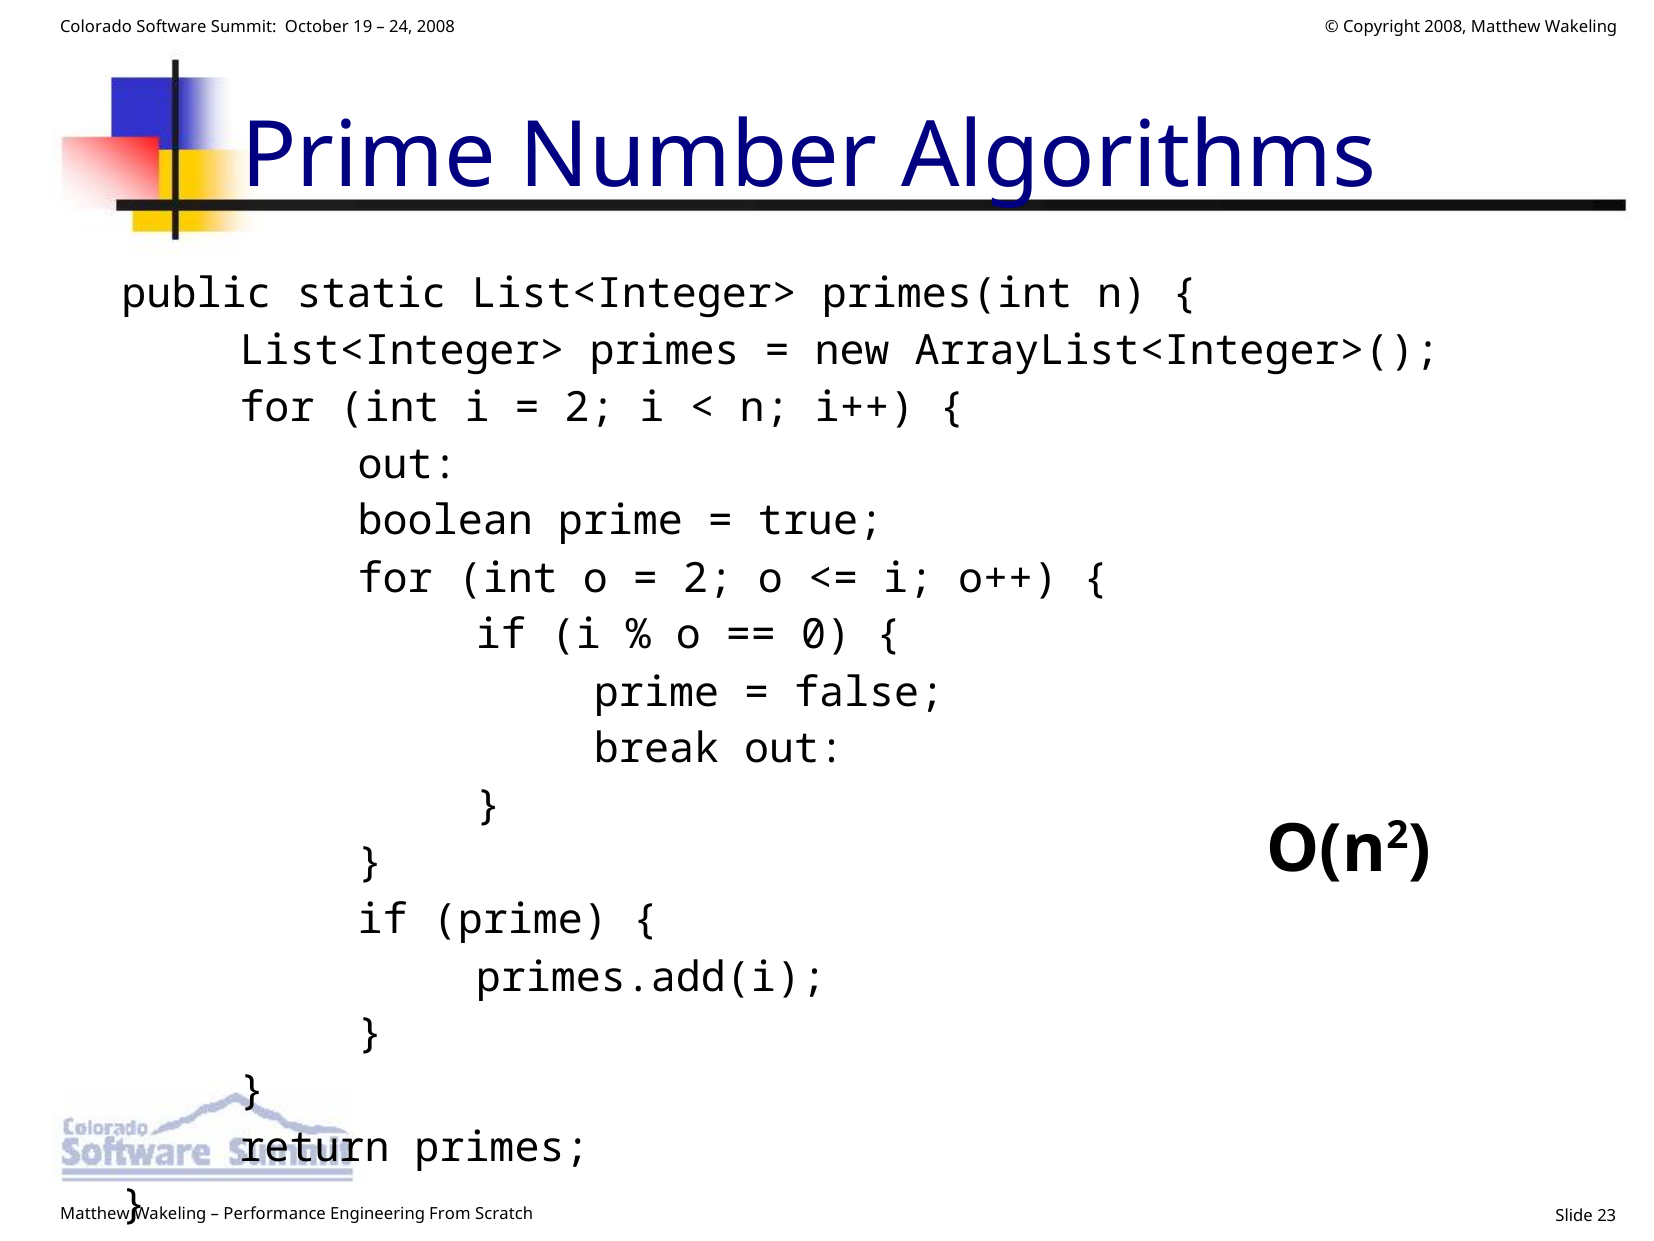

# Prime Number Algorithms
public static List<Integer> primes(int n) {
	List<Integer> primes = new ArrayList<Integer>();
	for (int i = 2; i < n; i++) {
 		out:
		boolean prime = true;
		for (int o = 2; o <= i; o++) {
			if (i % o == 0) {
				prime = false;
 				break out:
			}
		}
		if (prime) {
			primes.add(i);
		}
	}
	return primes;
}
O(n2)